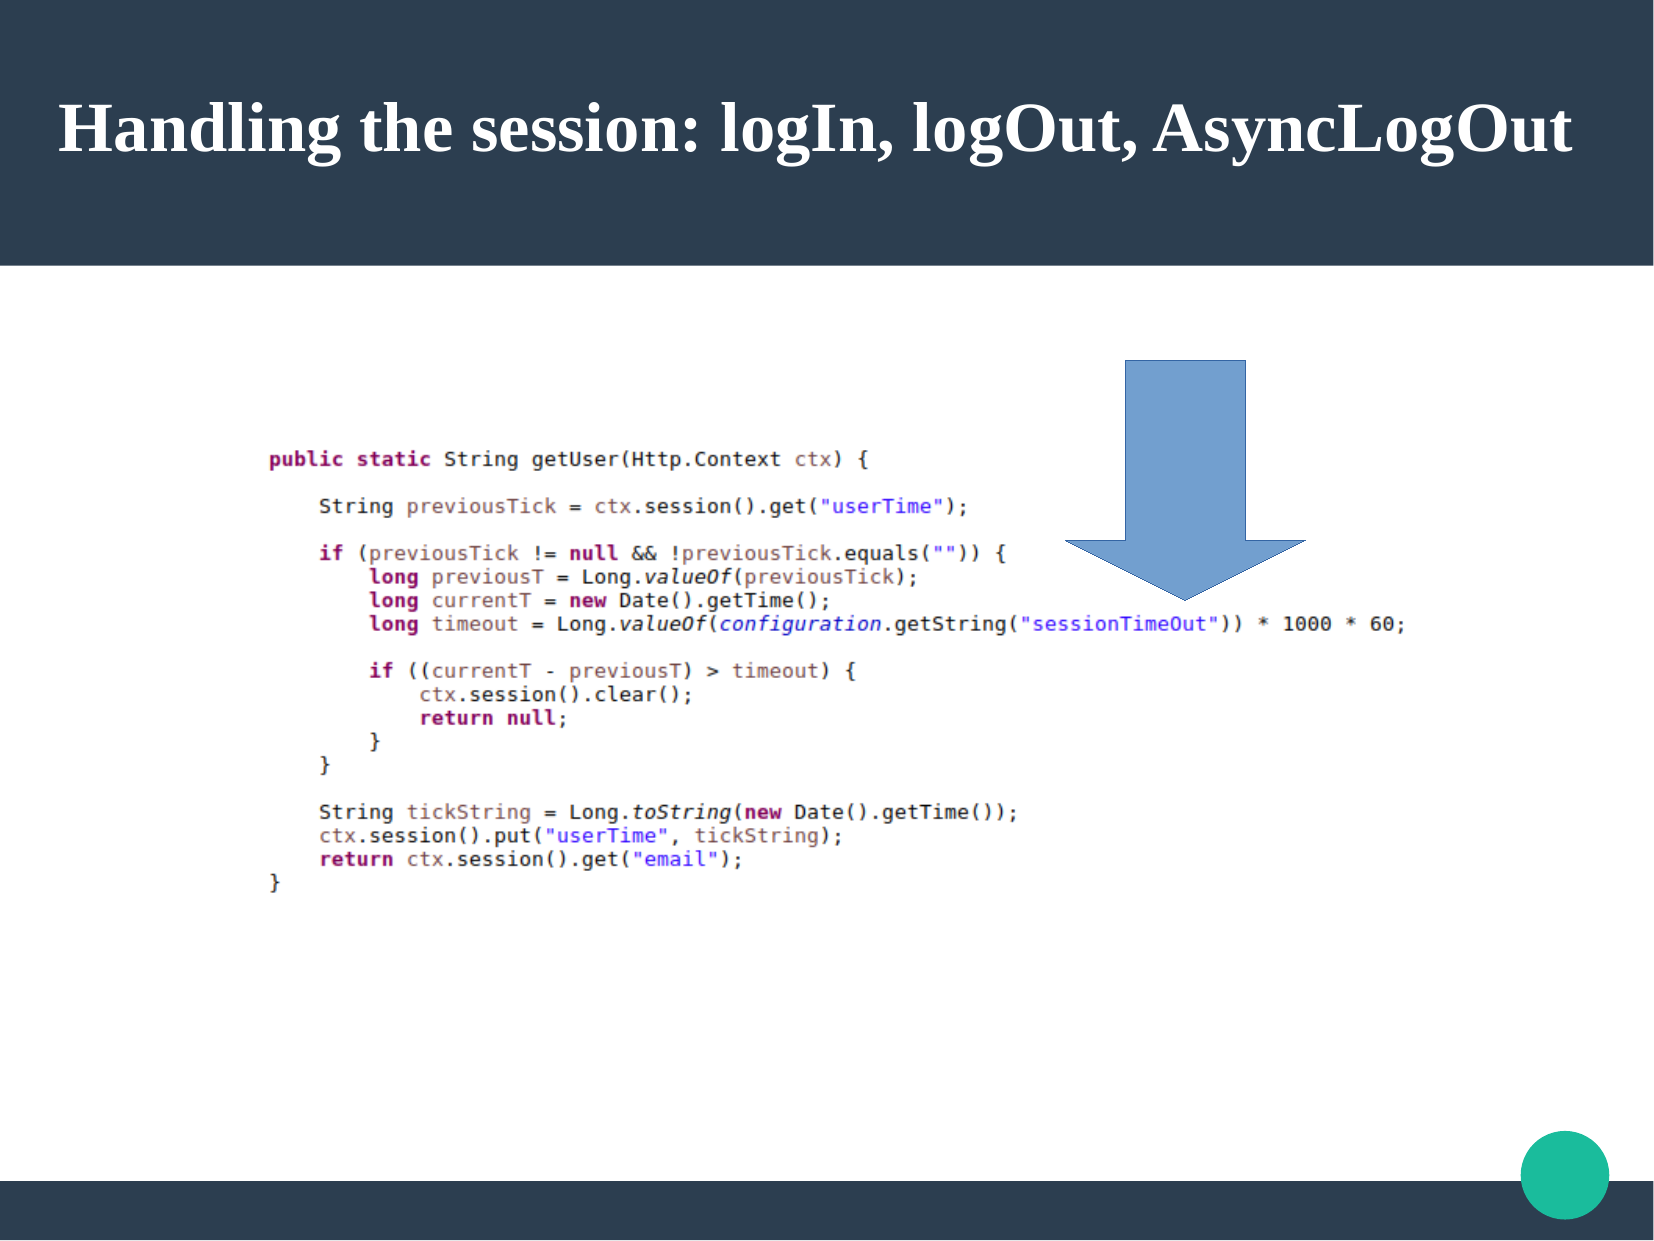

# Handling the session: logIn, logOut, AsyncLogOut